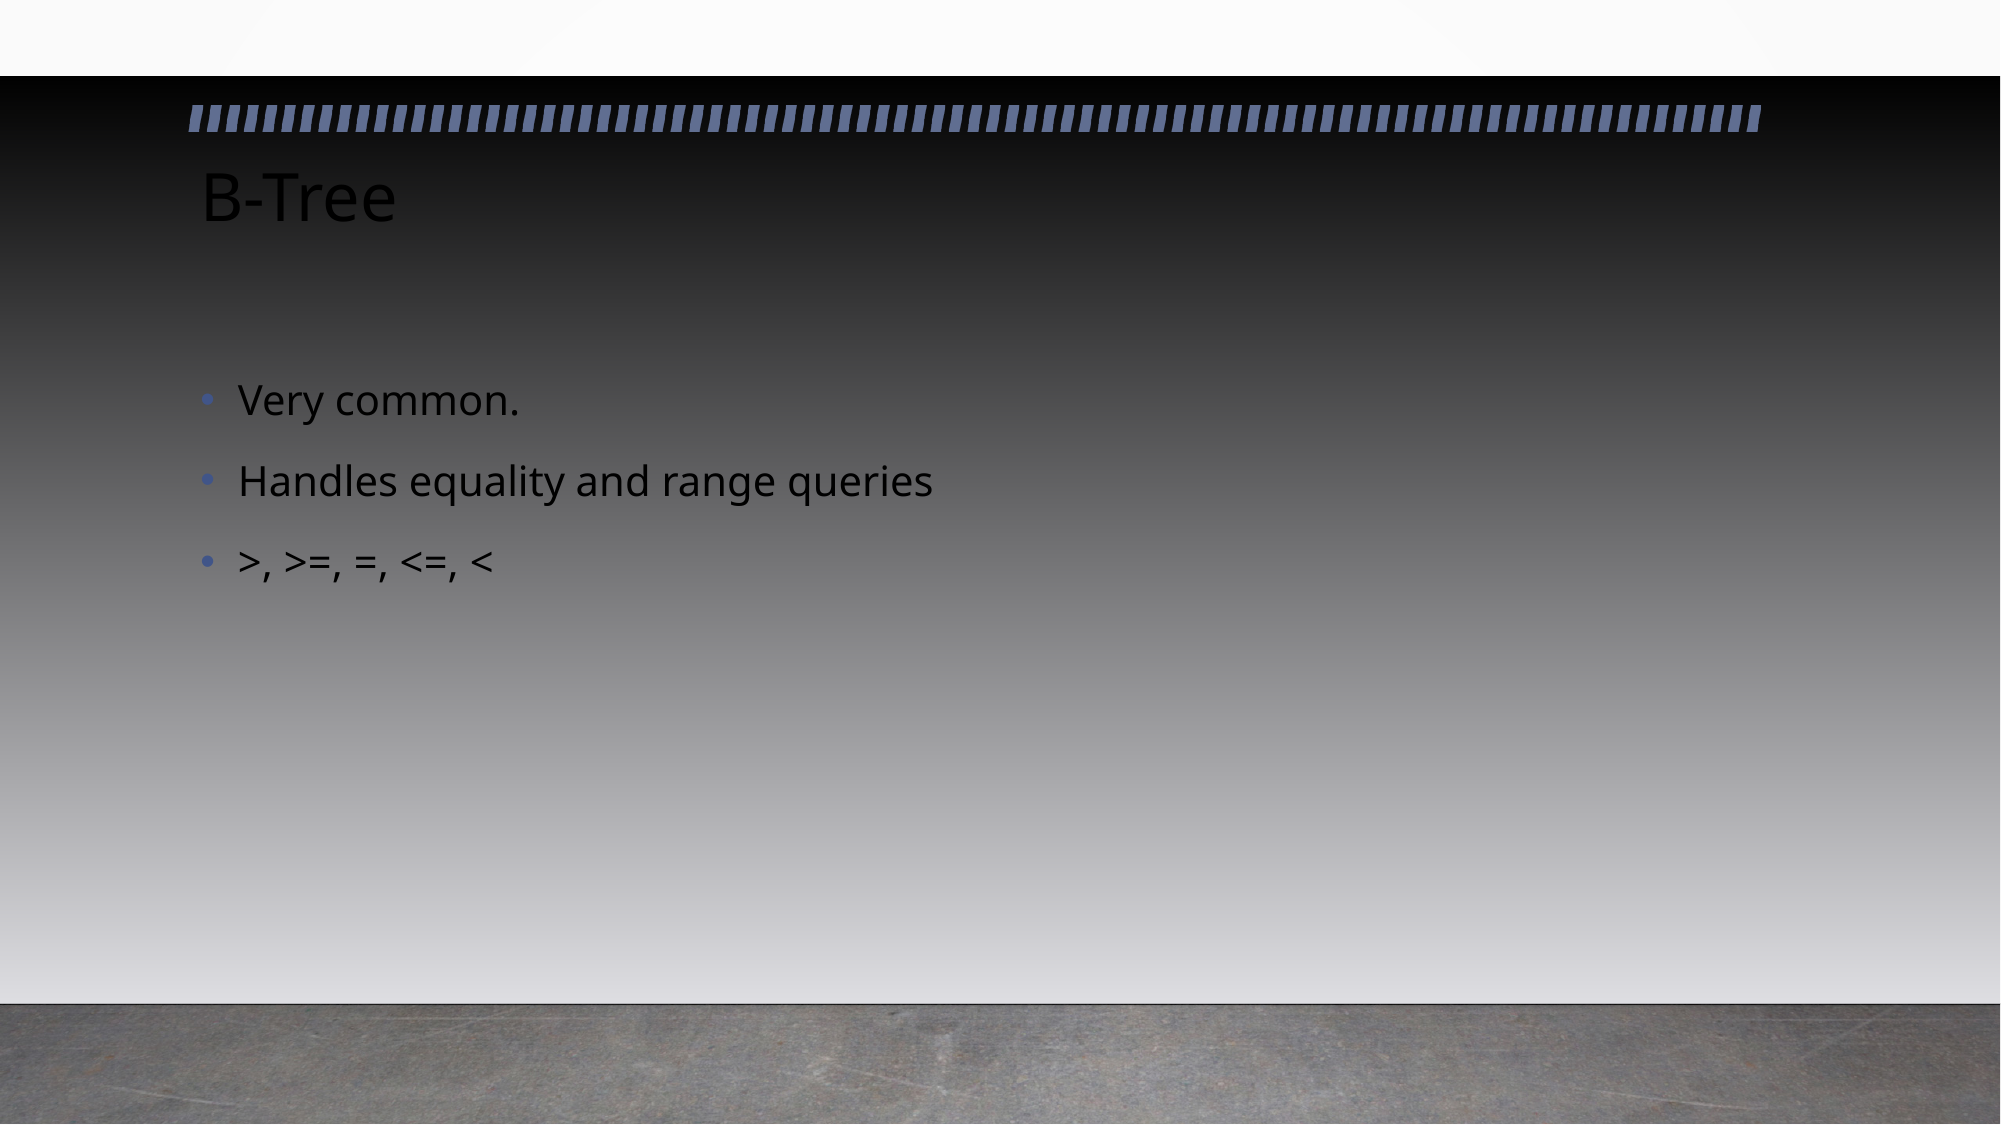

# B-Tree
Very common.
Handles equality and range queries
>, >=, =, <=, <